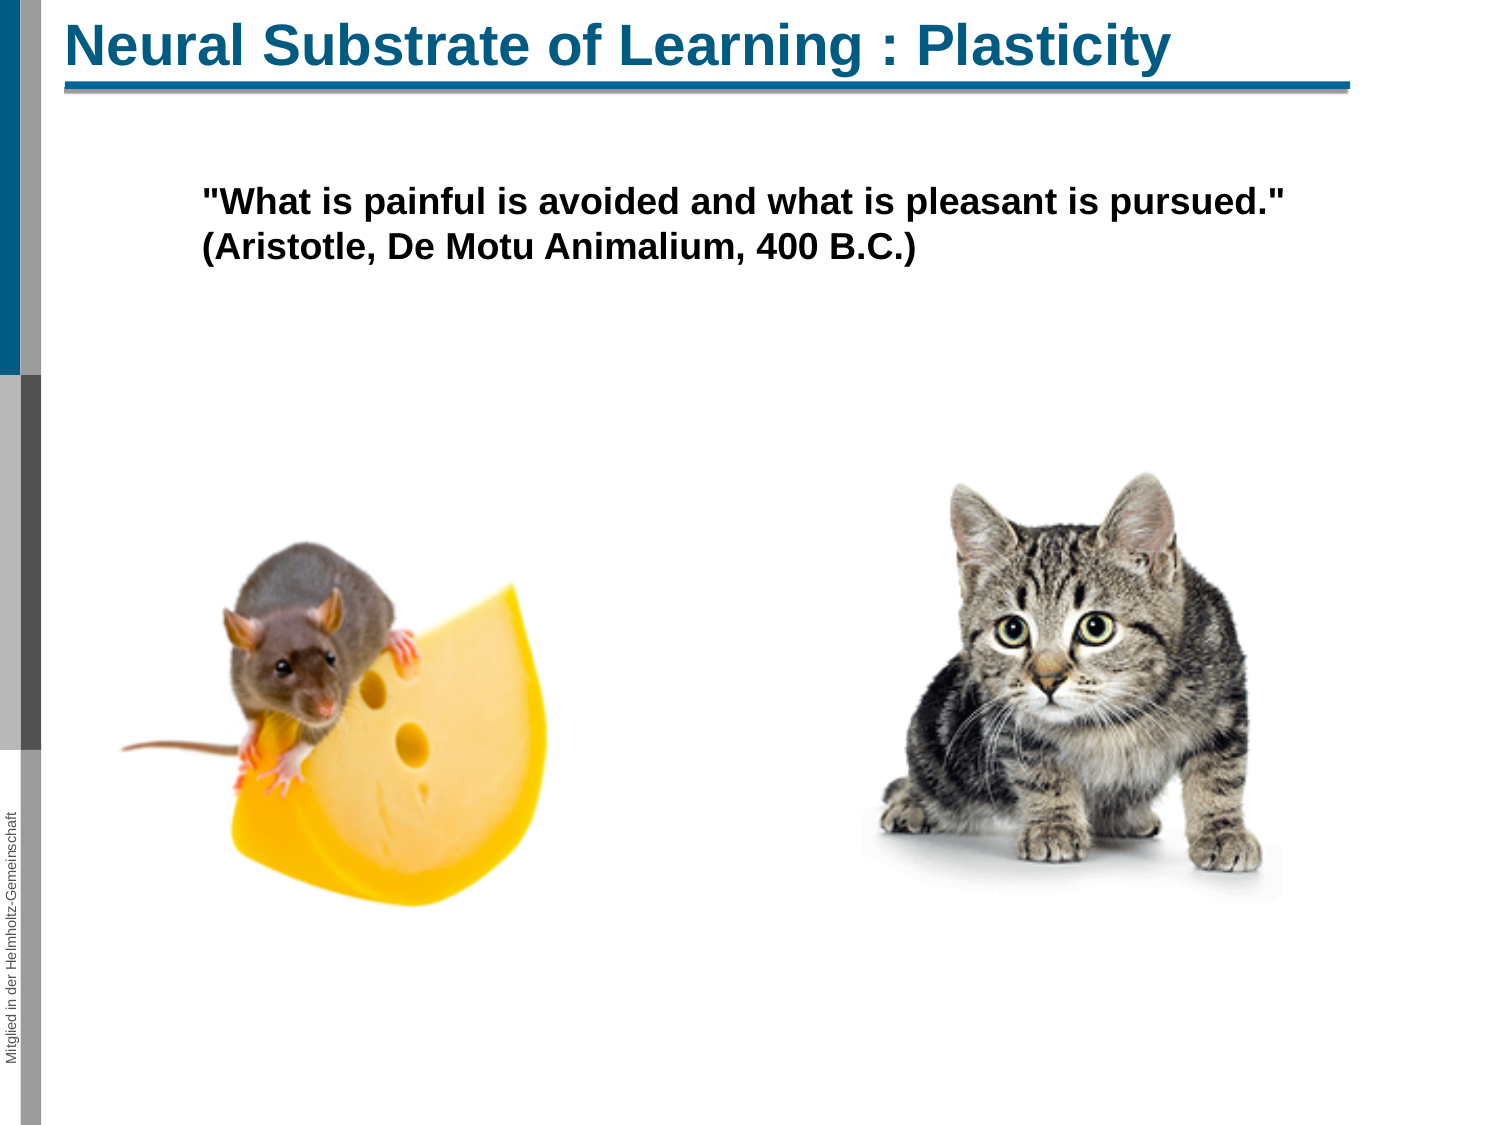

Neural Substrate of Learning : Plasticity
"What is painful is avoided and what is pleasant is pursued."
(Aristotle, De Motu Animalium, 400 B.C.)